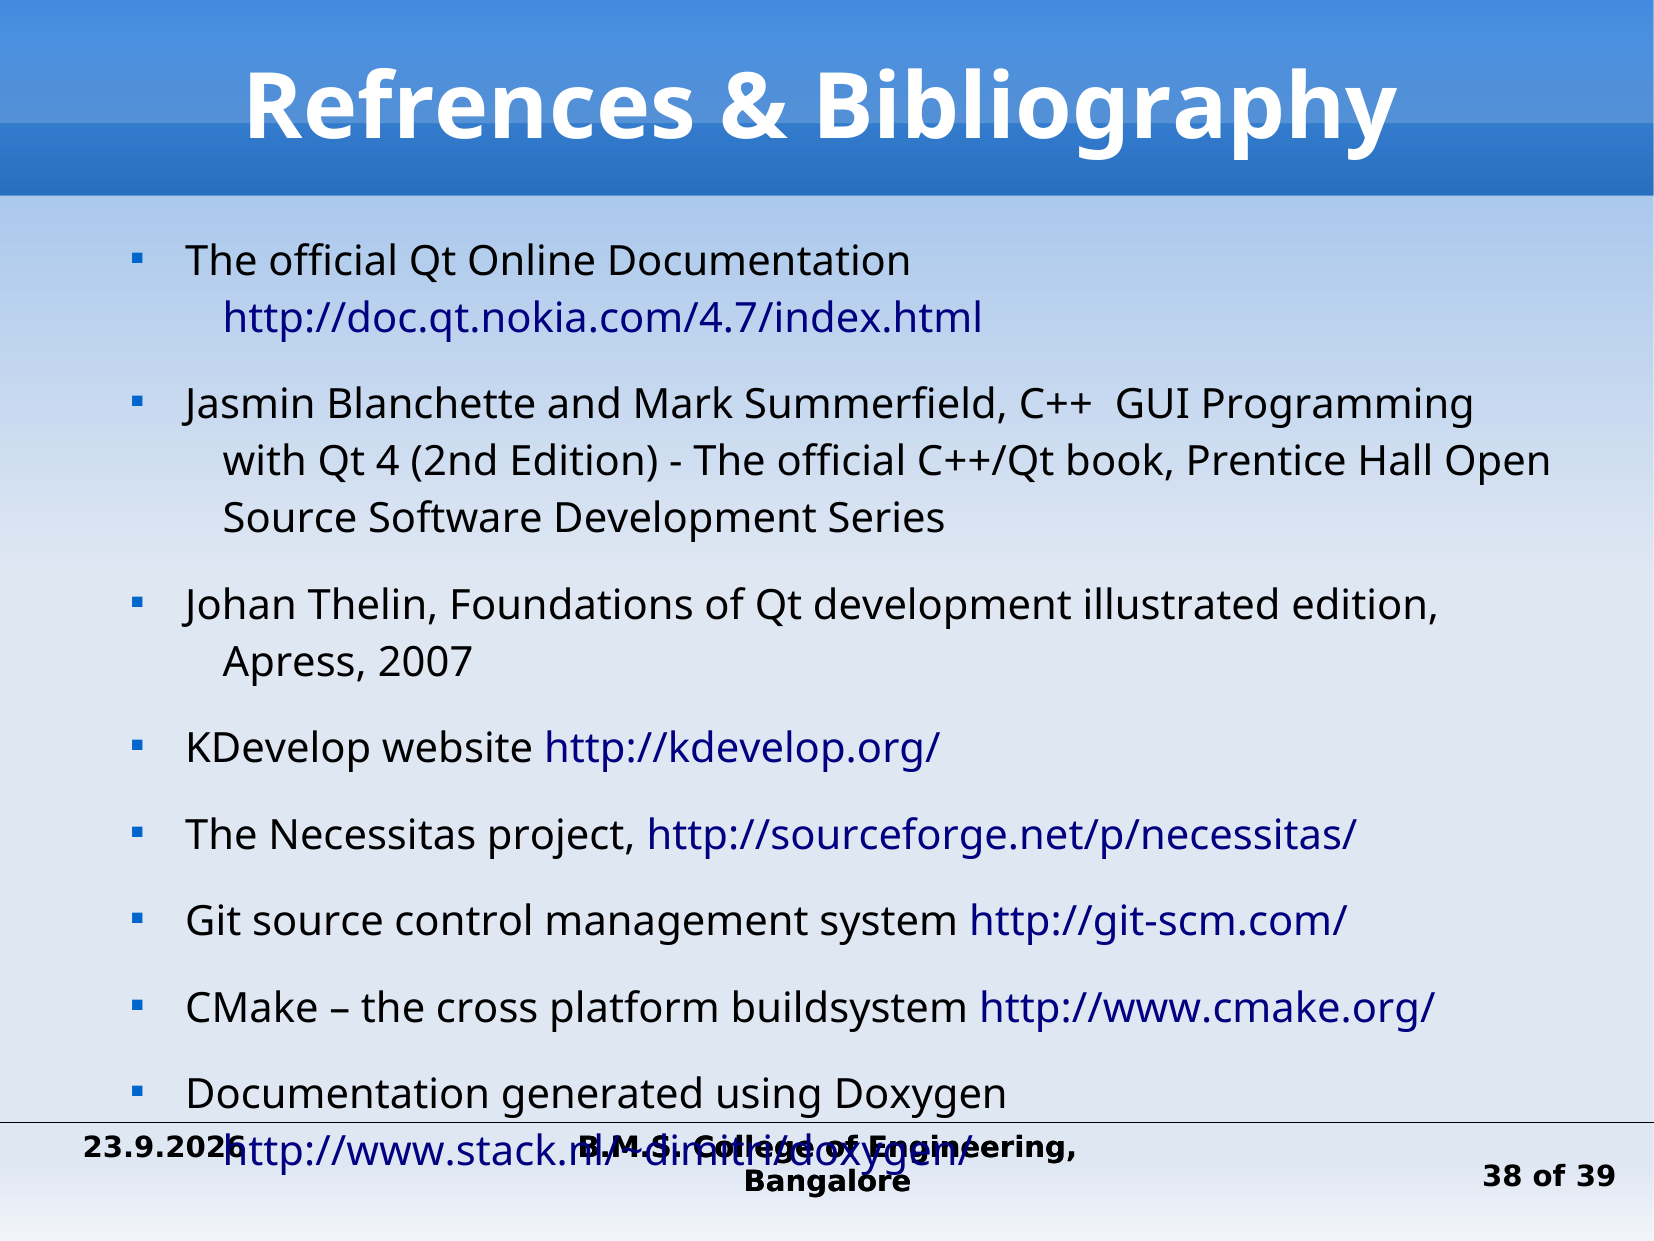

# Refrences & Bibliography
The official Qt Online Documentation http://doc.qt.nokia.com/4.7/index.html
Jasmin Blanchette and Mark Summerfield, C++ GUI Programming with Qt 4 (2nd Edition) - The official C++/Qt book, Prentice Hall Open Source Software Development Series
Johan Thelin, Foundations of Qt development illustrated edition, Apress, 2007
KDevelop website http://kdevelop.org/
The Necessitas project, http://sourceforge.net/p/necessitas/
Git source control management system http://git-scm.com/
CMake – the cross platform buildsystem http://www.cmake.org/
Documentation generated using Doxygen http://www.stack.nl/~dimitri/doxygen/